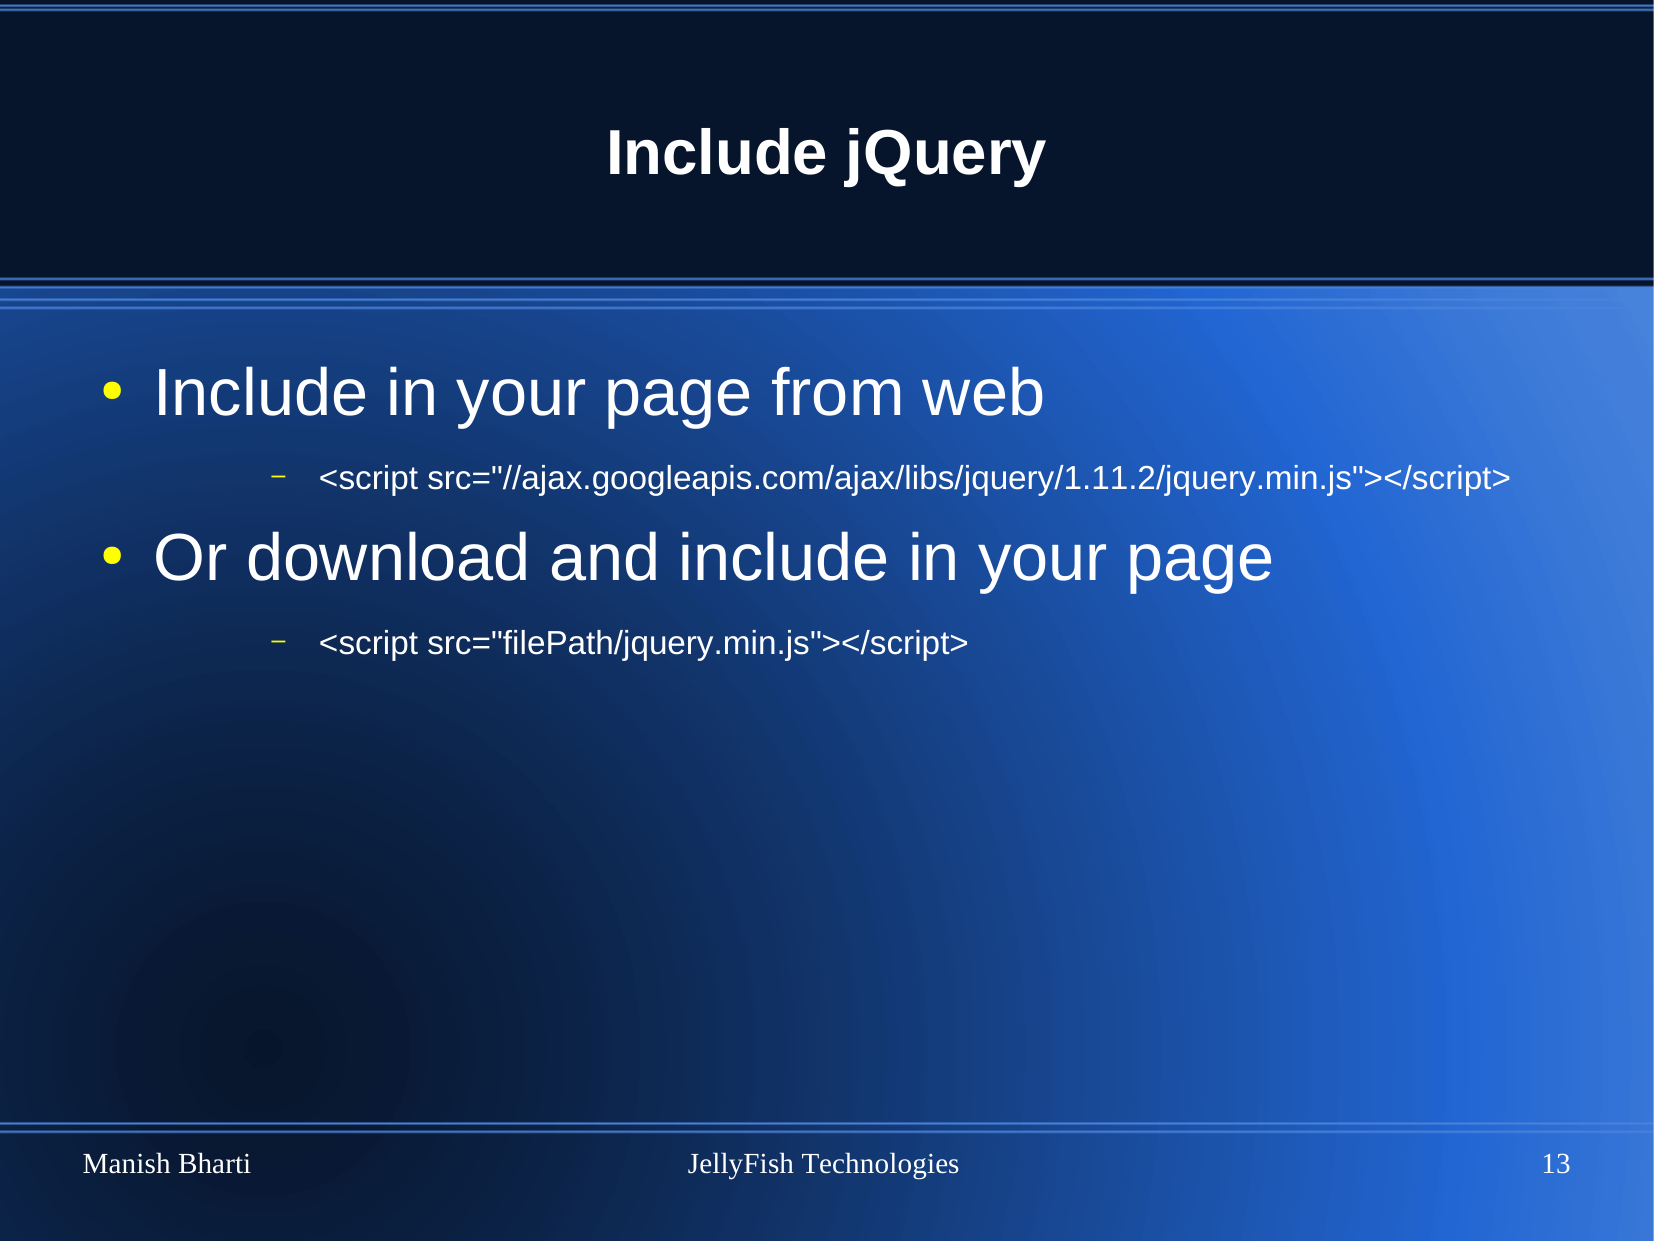

# Include jQuery
Include in your page from web
<script src="//ajax.googleapis.com/ajax/libs/jquery/1.11.2/jquery.min.js"></script>
Or download and include in your page
<script src="filePath/jquery.min.js"></script>
Manish Bharti
JellyFish Technologies
13